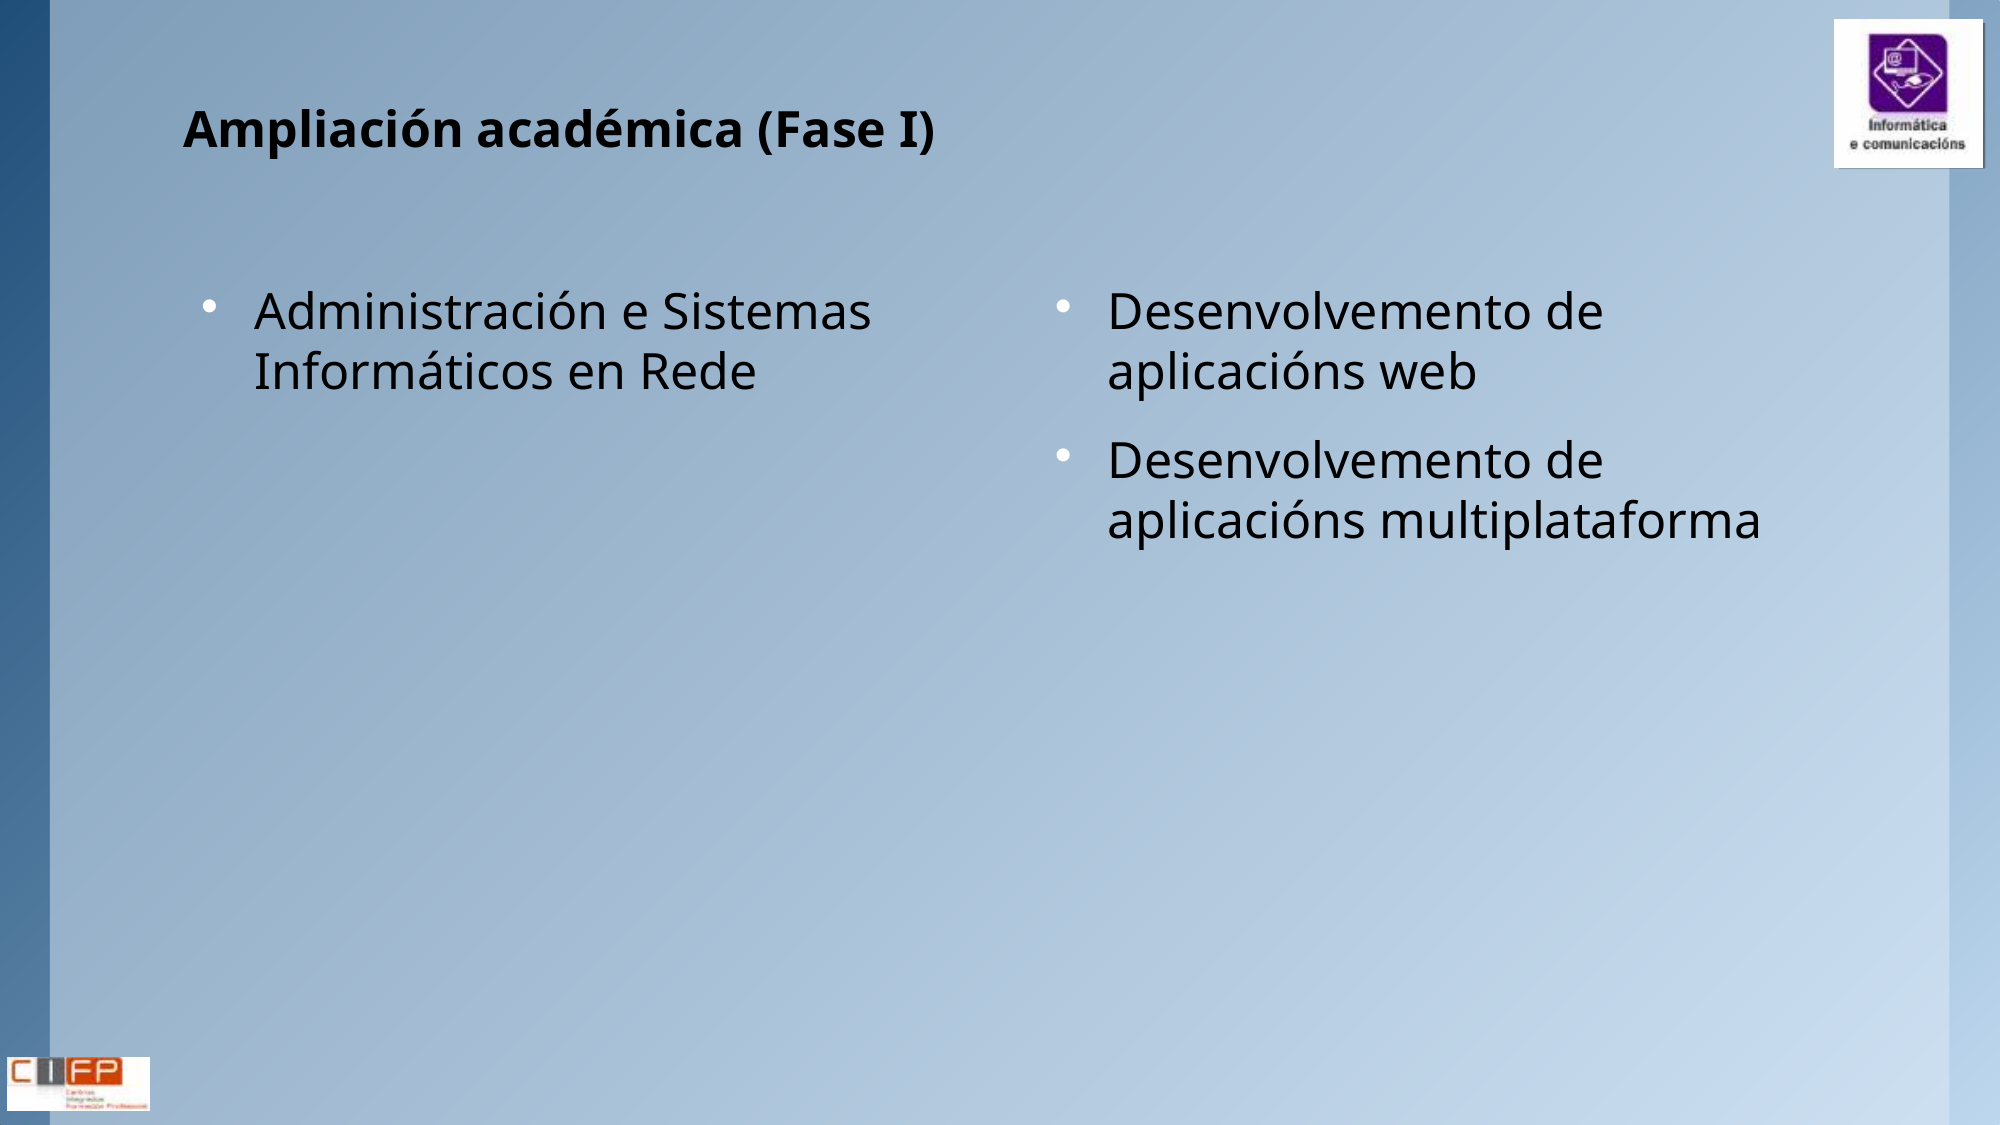

Ampliación académica (Fase I)
Administración e Sistemas Informáticos en Rede
Desenvolvemento de aplicacións web
Desenvolvemento de aplicacións multiplataforma